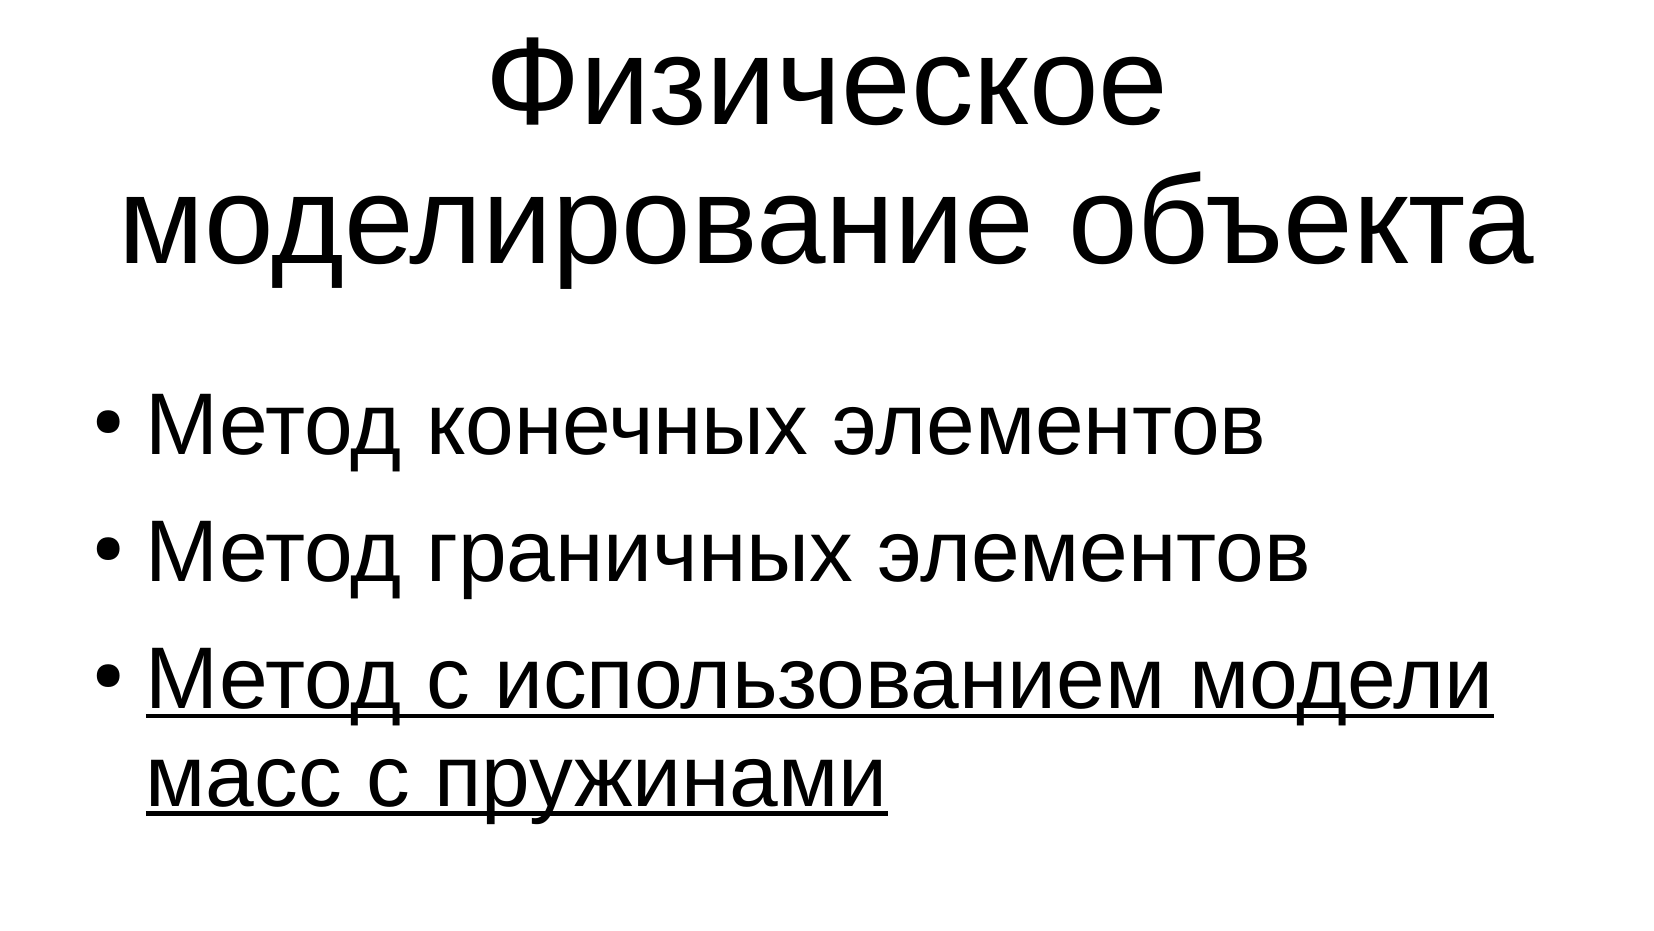

# Физическое моделирование объекта
Метод конечных элементов
Метод граничных элементов
Метод с использованием модели масс с пружинами